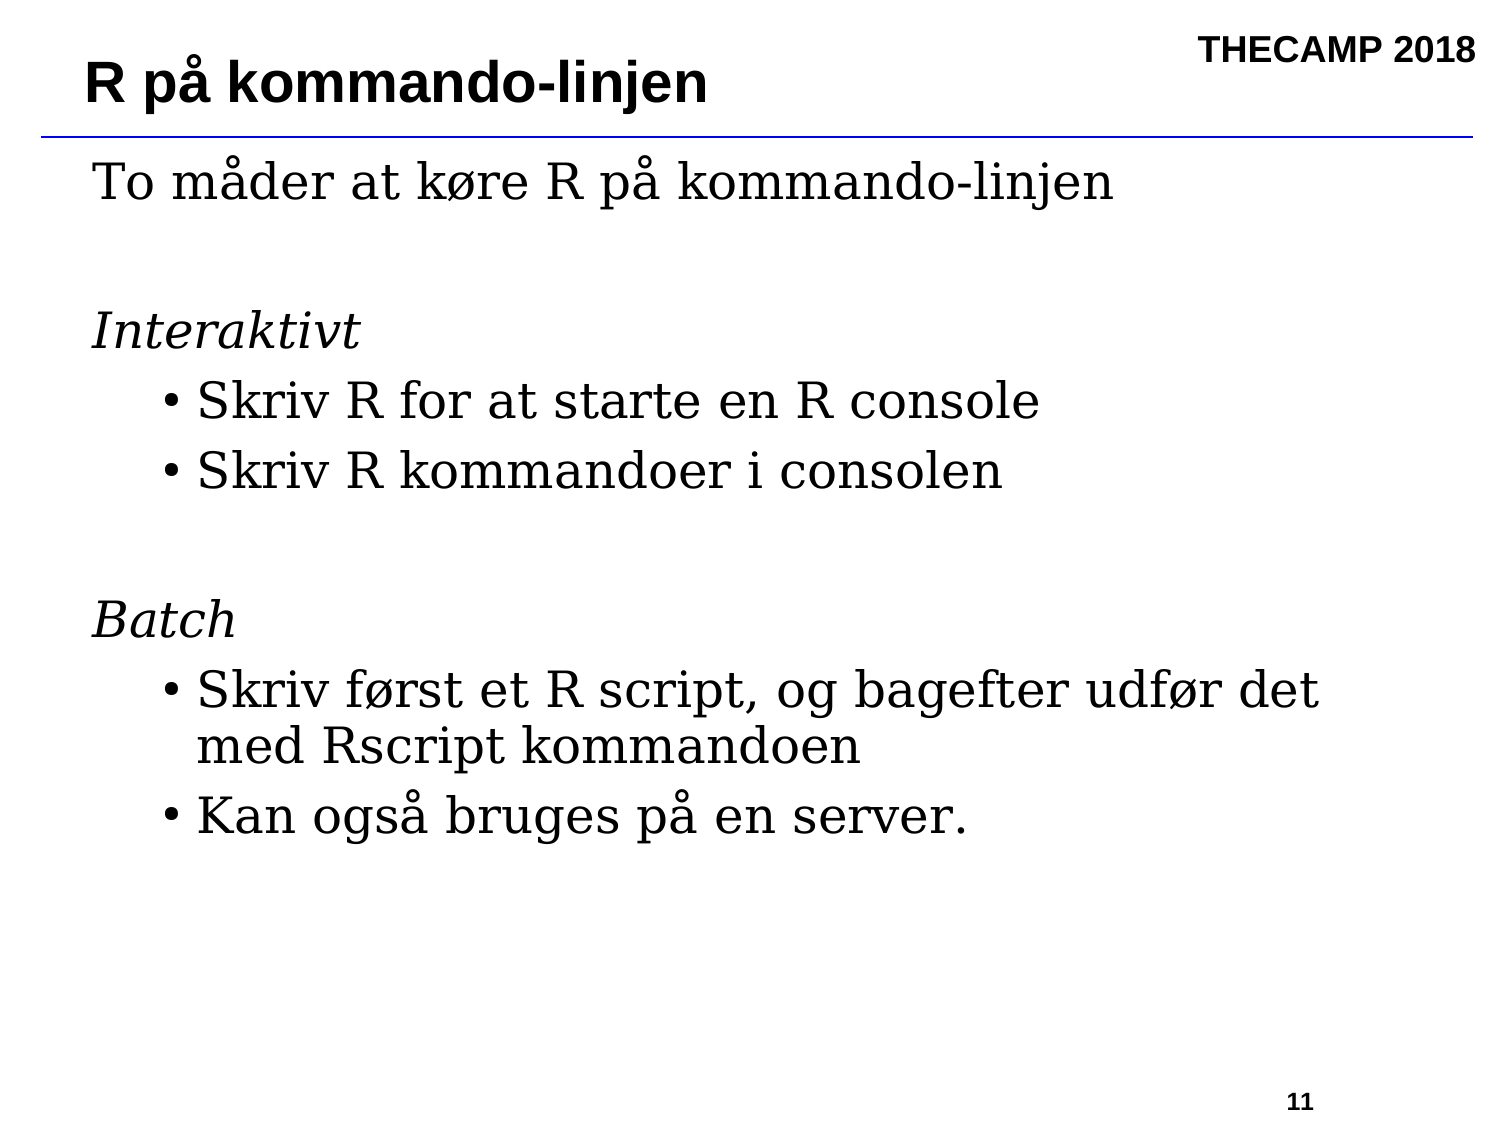

# R på kommando-linjen
To måder at køre R på kommando-linjen
Interaktivt
Skriv R for at starte en R console
Skriv R kommandoer i consolen
Batch
Skriv først et R script, og bagefter udfør det med Rscript kommandoen
Kan også bruges på en server.